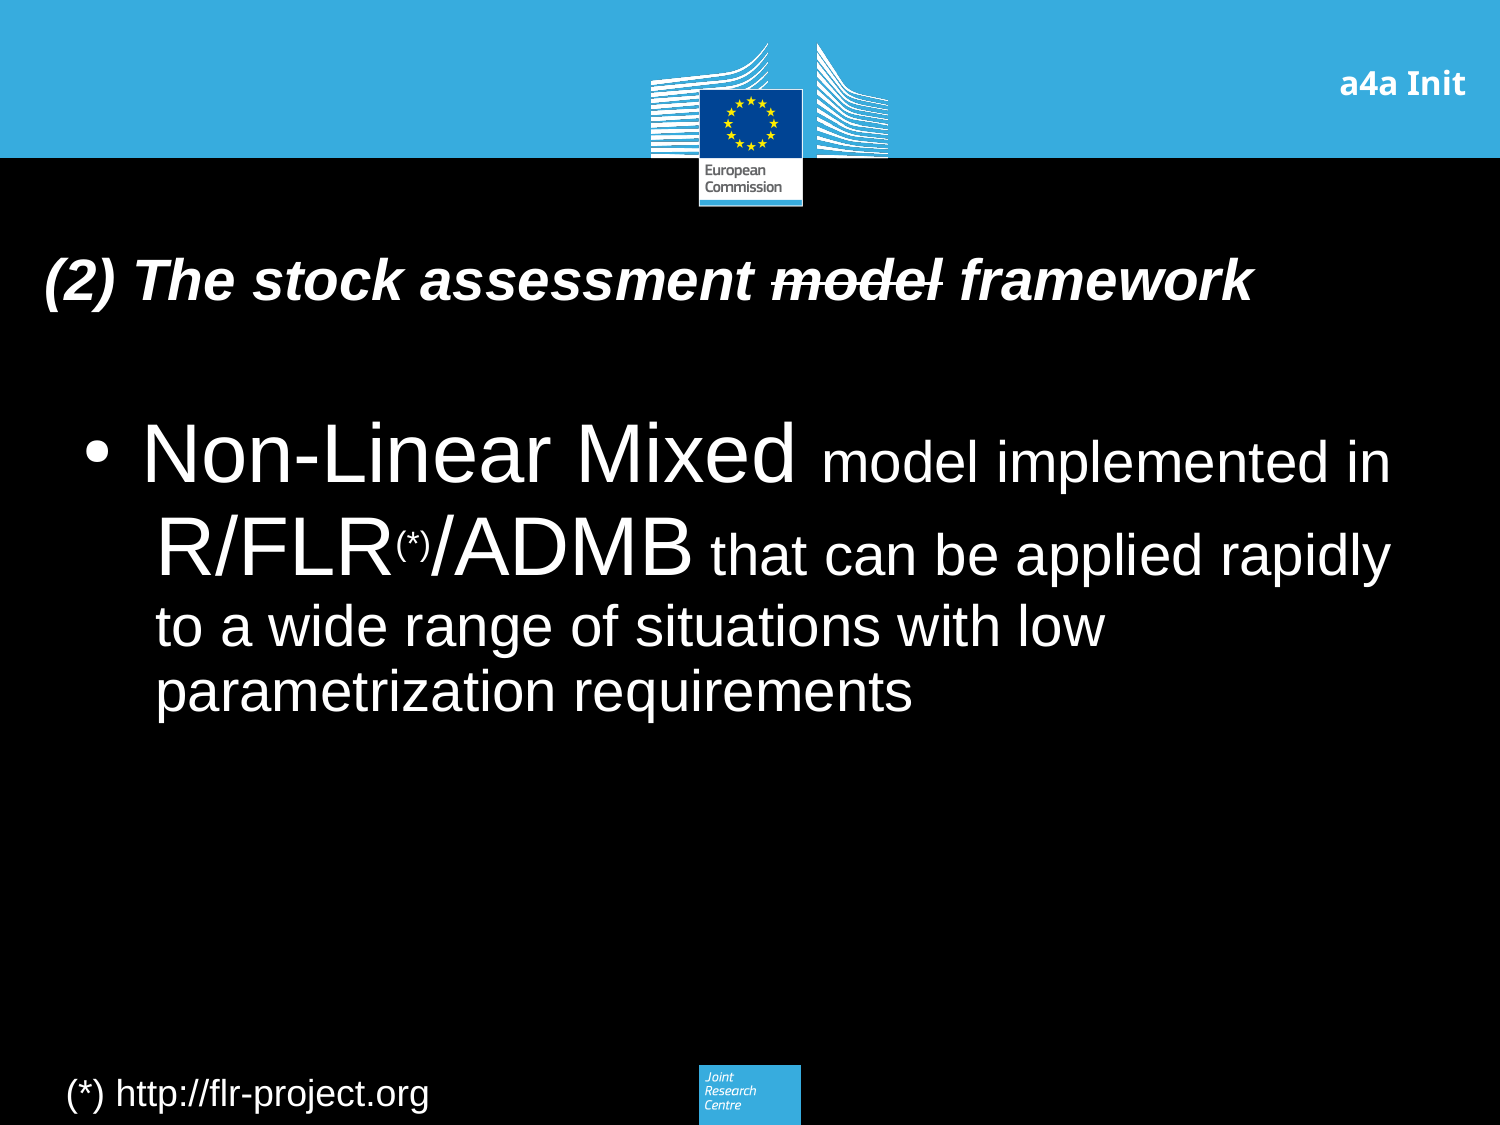

# a4a Init
(2) The stock assessment model framework
 Non-Linear Mixed model implemented in R/FLR(*)/ADMB that can be applied rapidly to a wide range of situations with low parametrization requirements
(*) http://flr-project.org